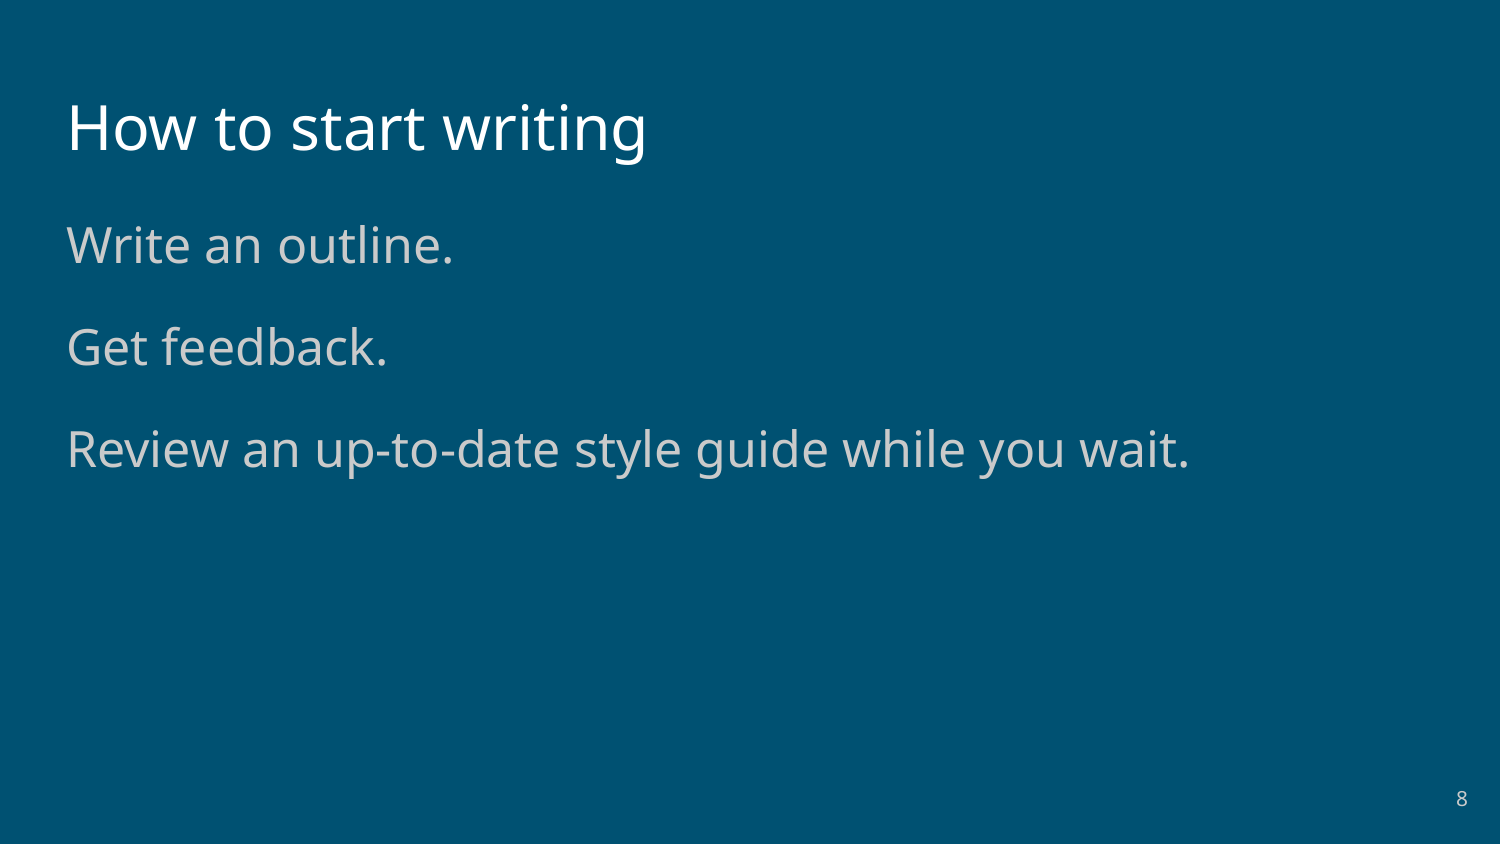

# How to start writing
Write an outline.
Get feedback.
Review an up-to-date style guide while you wait.